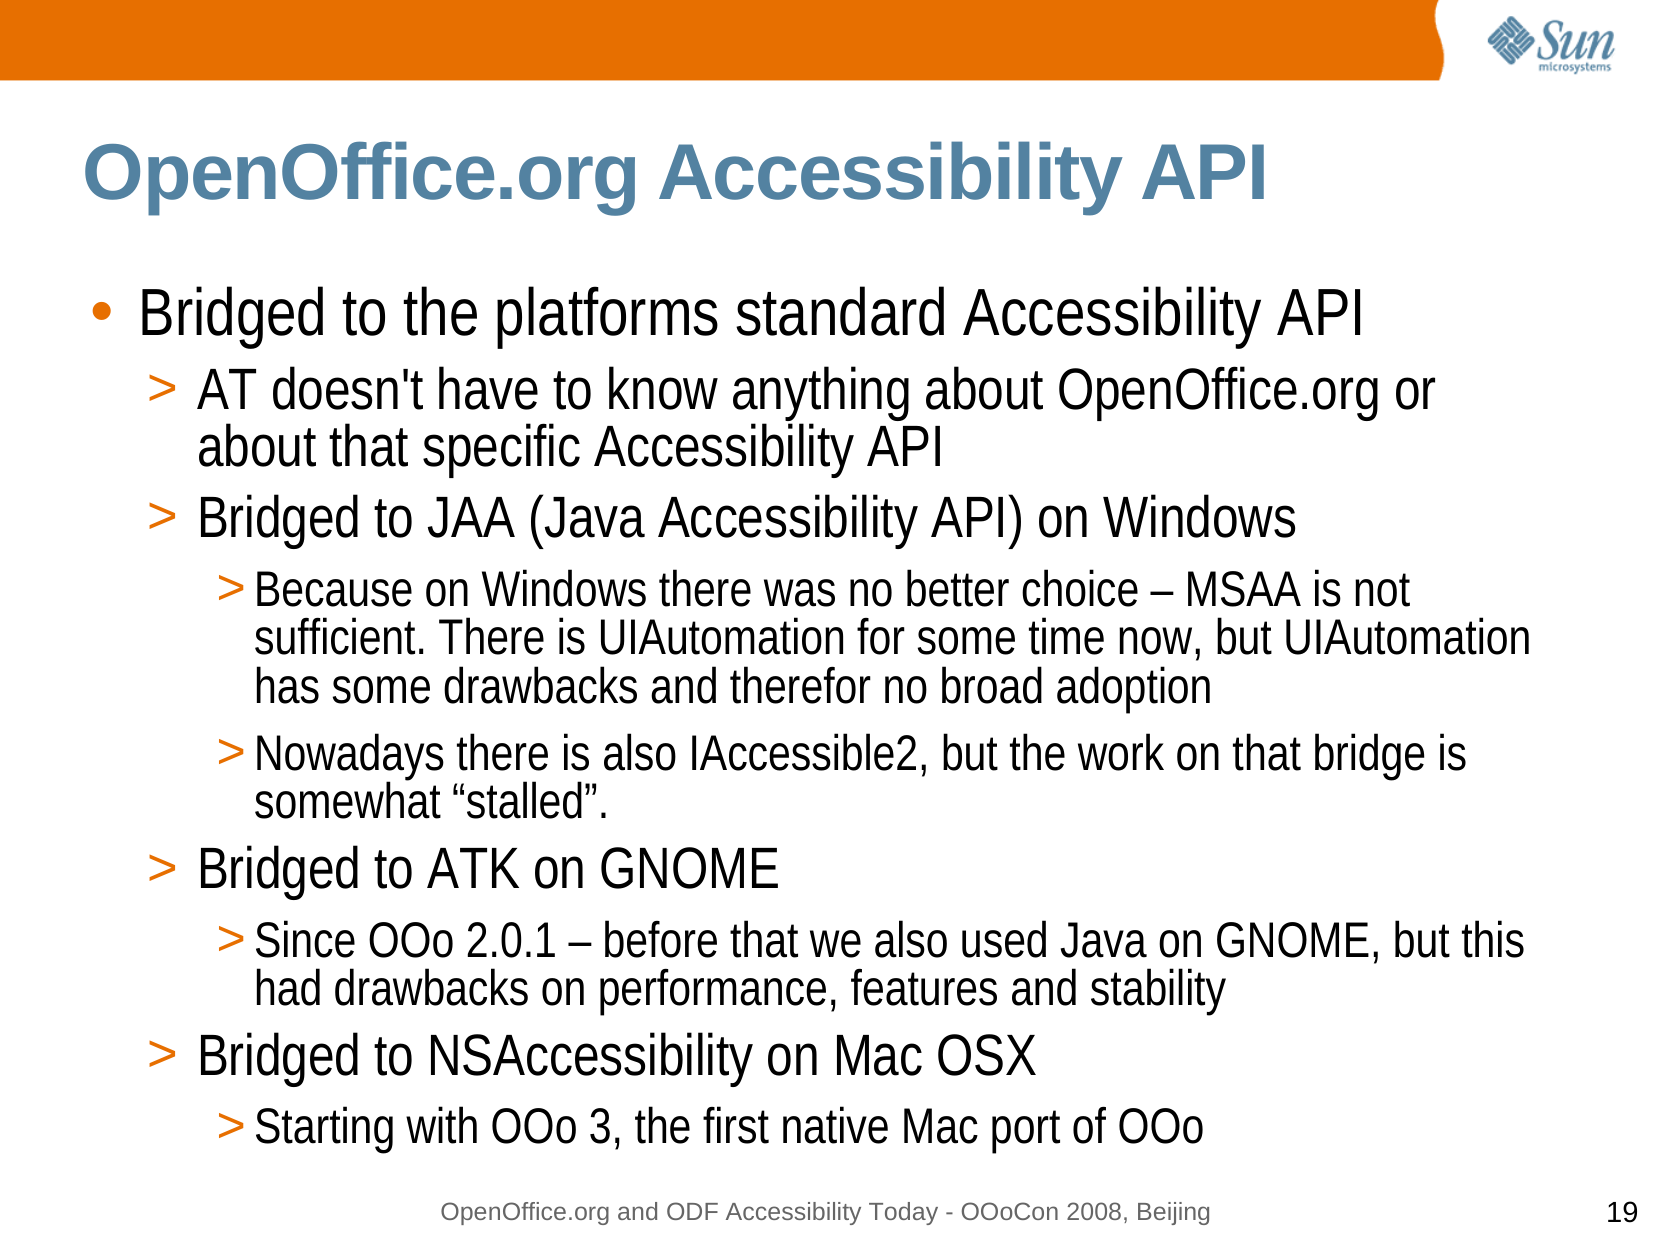

# OpenOffice.org Accessibility API
Bridged to the platforms standard Accessibility API
AT doesn't have to know anything about OpenOffice.org or about that specific Accessibility API
Bridged to JAA (Java Accessibility API) on Windows
Because on Windows there was no better choice – MSAA is not sufficient. There is UIAutomation for some time now, but UIAutomation has some drawbacks and therefor no broad adoption
Nowadays there is also IAccessible2, but the work on that bridge is somewhat “stalled”.
Bridged to ATK on GNOME
Since OOo 2.0.1 – before that we also used Java on GNOME, but this had drawbacks on performance, features and stability
Bridged to NSAccessibility on Mac OSX
Starting with OOo 3, the first native Mac port of OOo